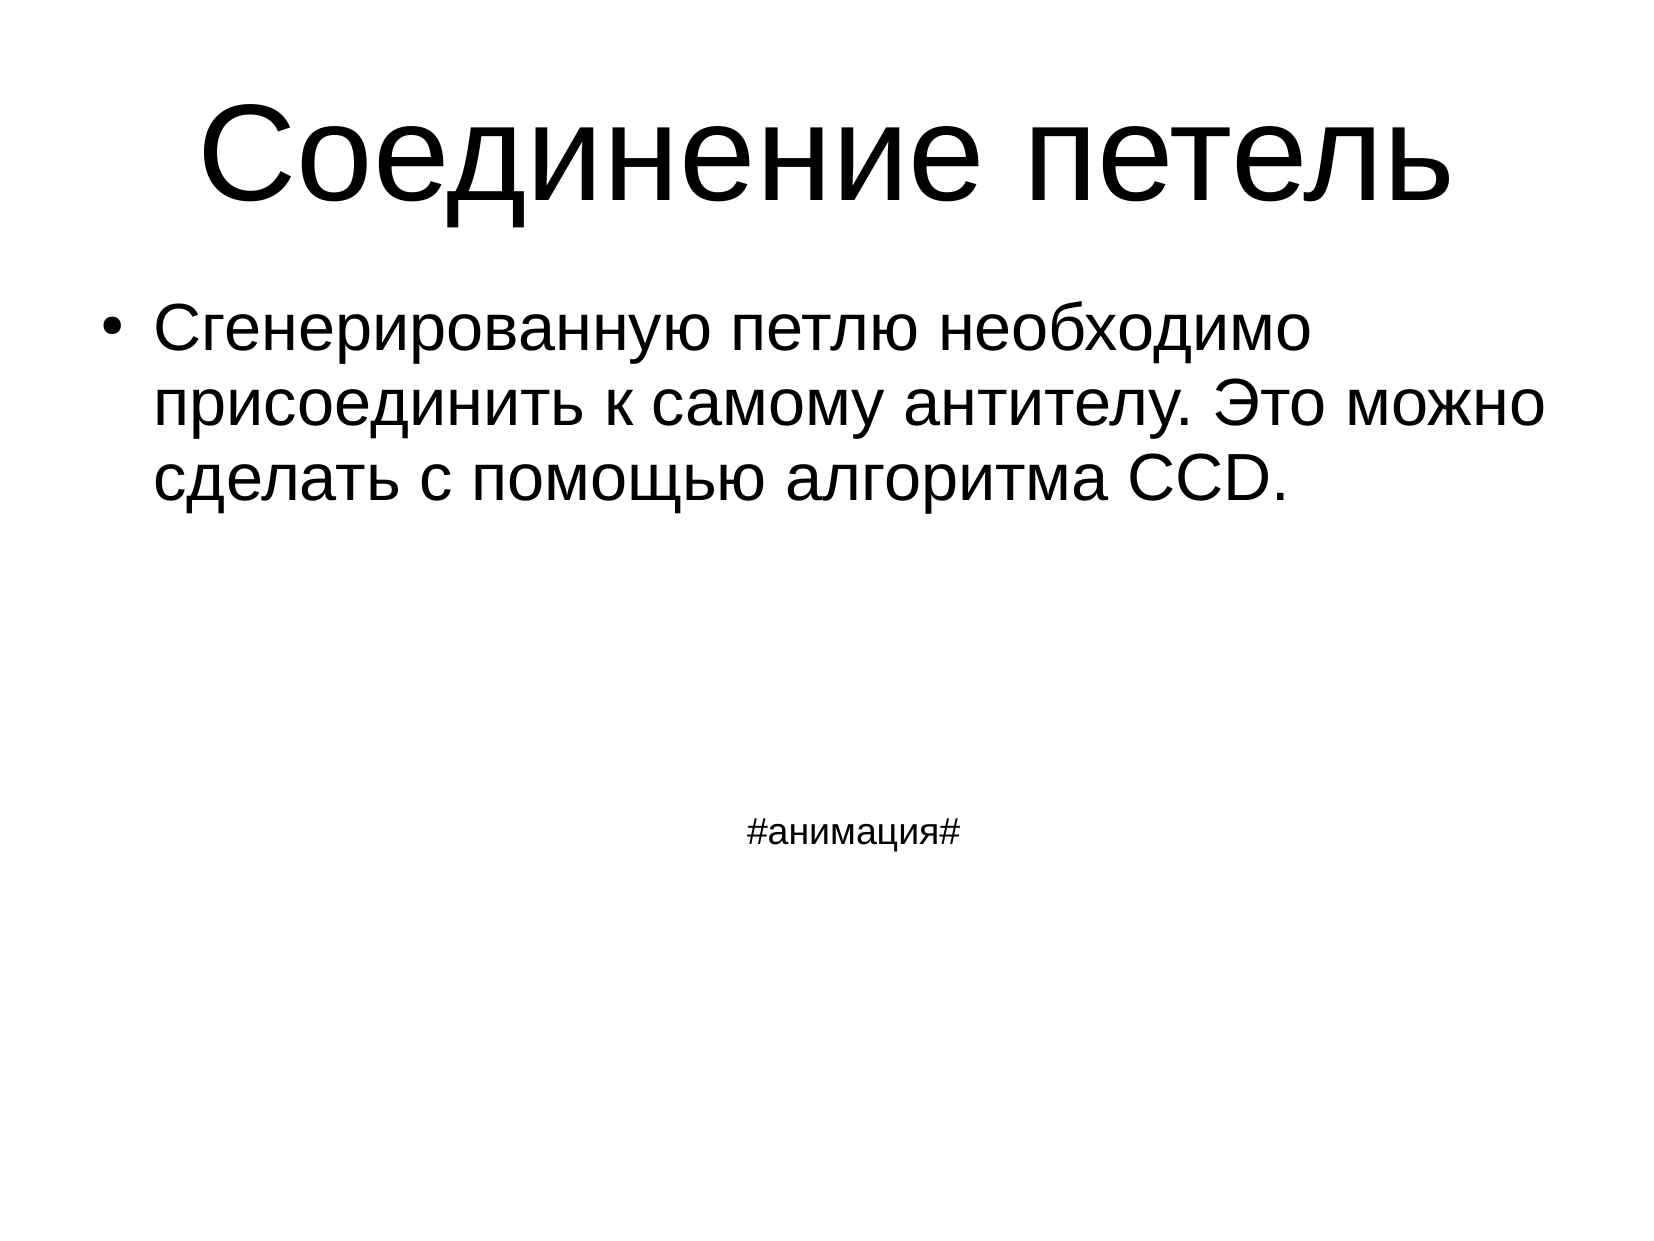

# Соединение петель
Сгенерированную петлю необходимо присоединить к самому антителу. Это можно сделать с помощью алгоритма CCD.
#aнимация#